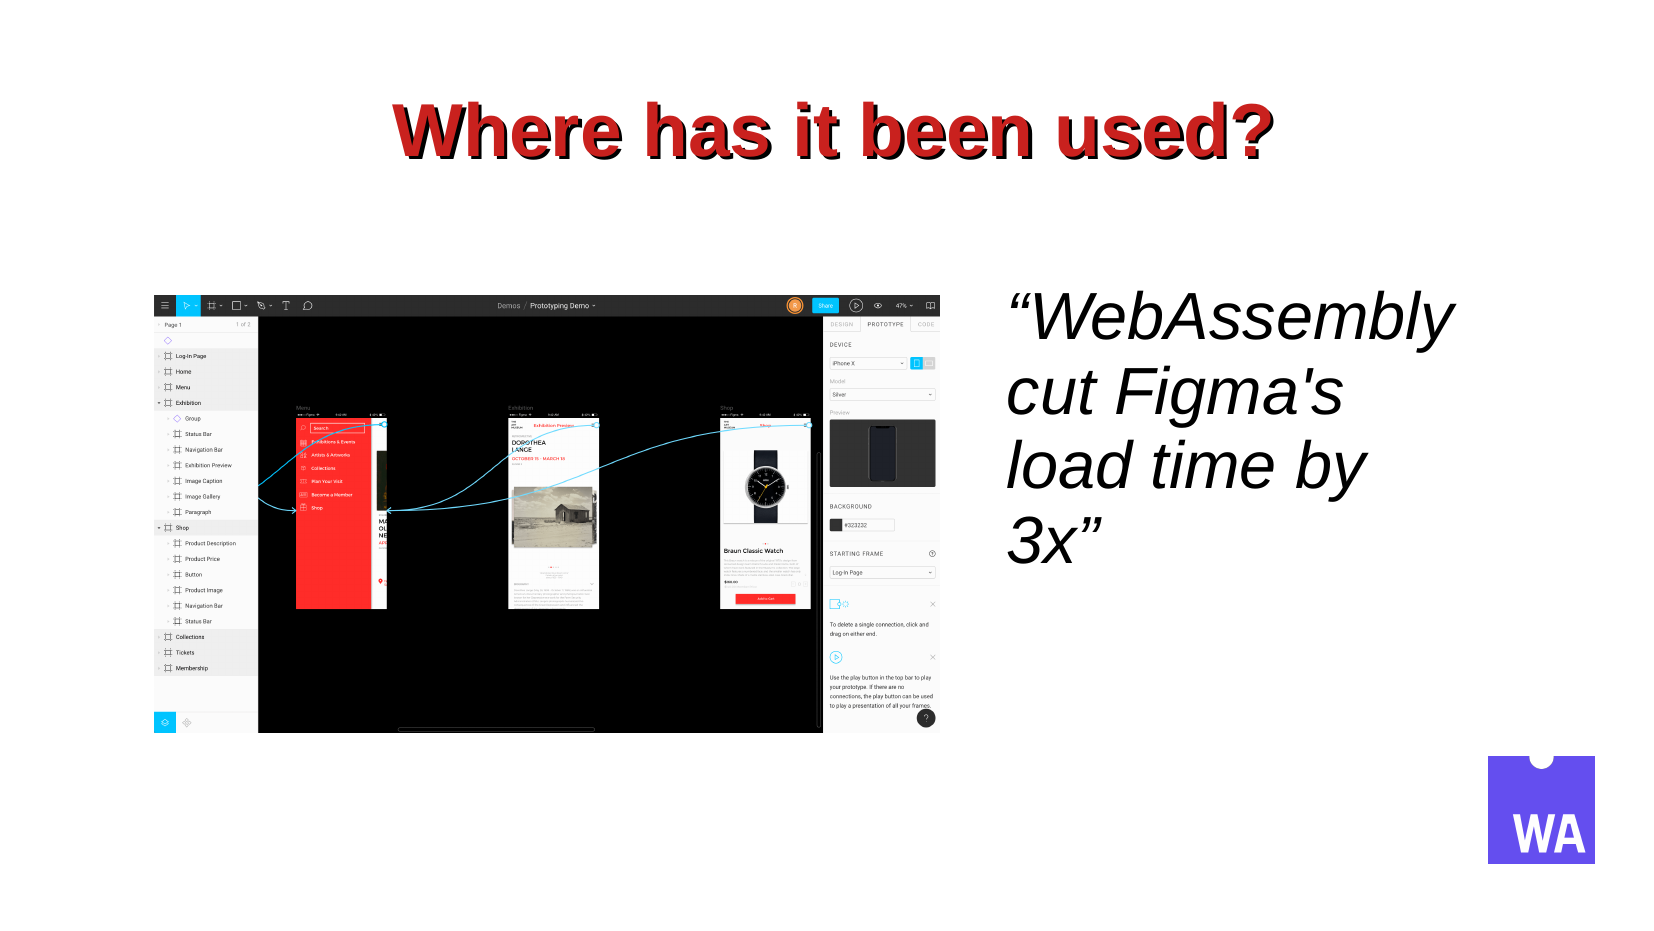

Where has it been used?
“WebAssembly cut Figma's load time by 3x”